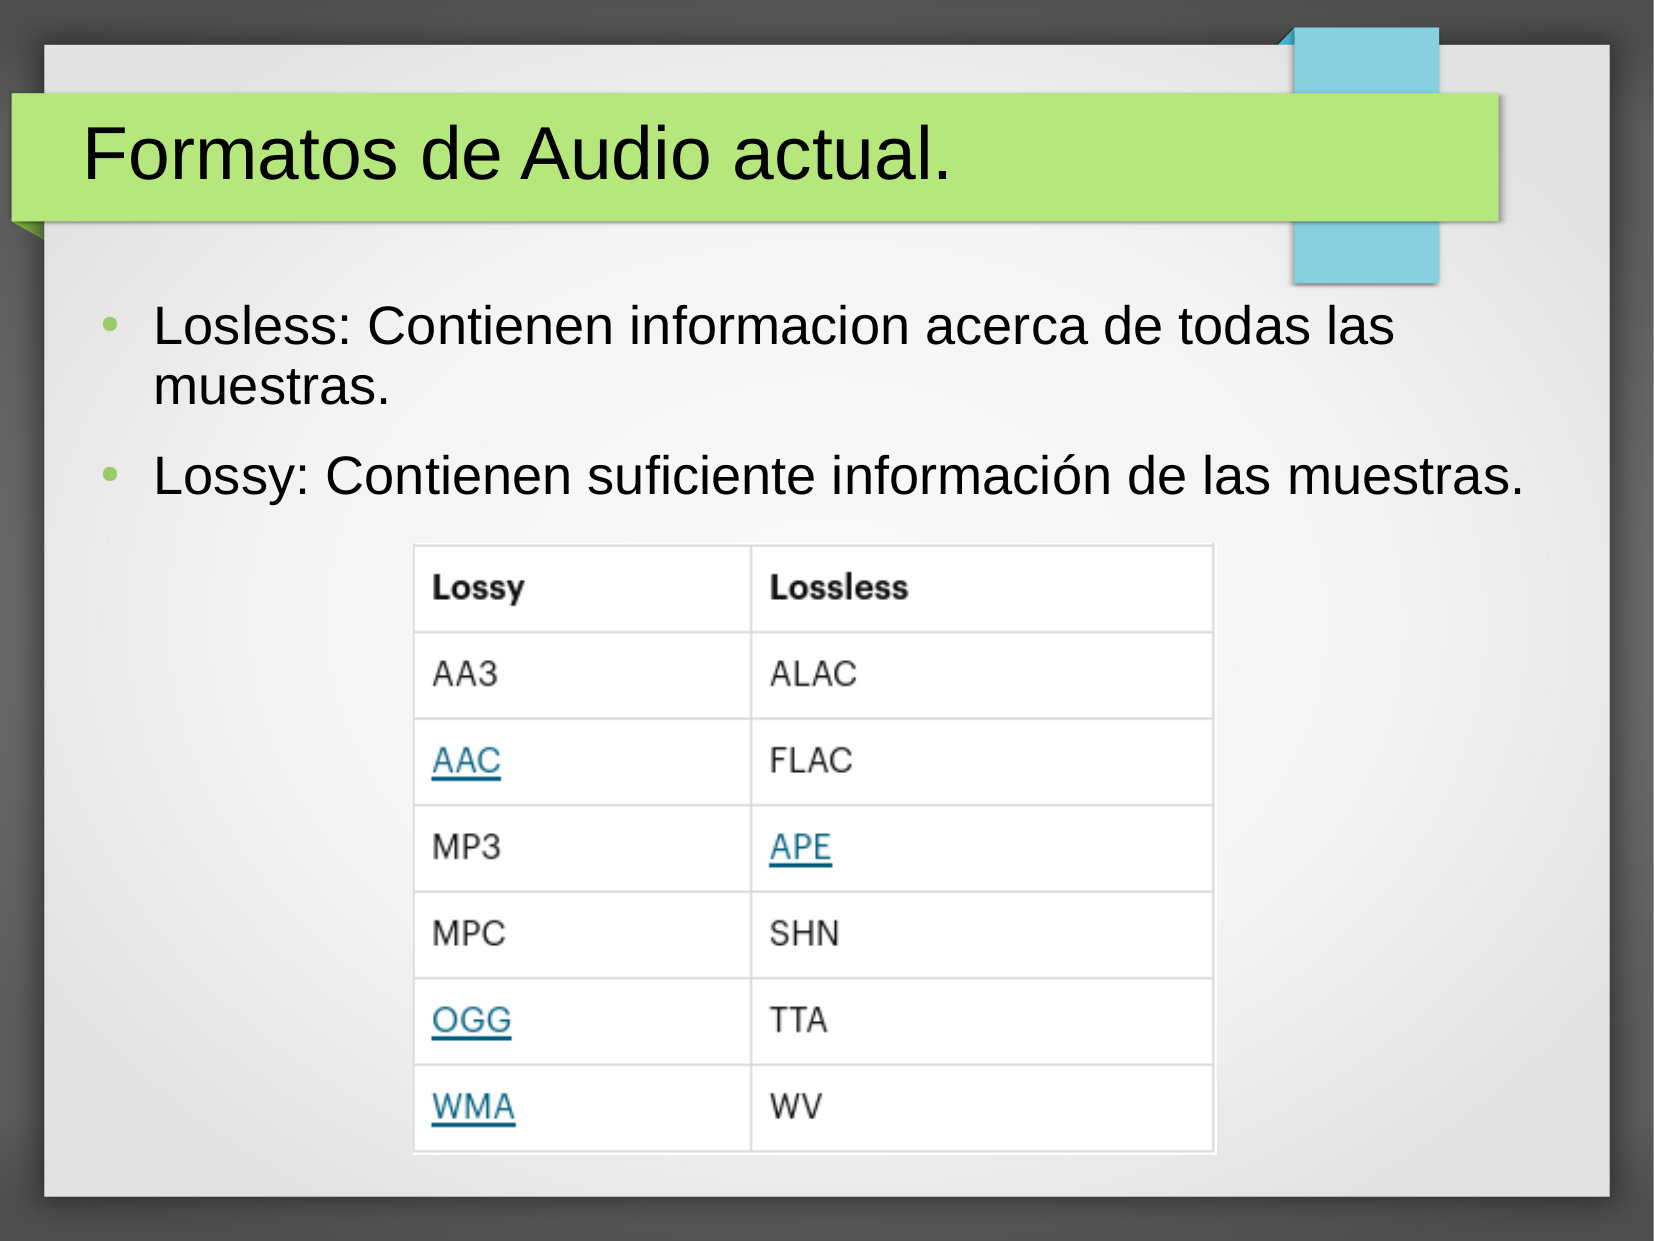

# Formatos de Audio actual.
Losless: Contienen informacion acerca de todas las muestras.
Lossy: Contienen suficiente información de las muestras.